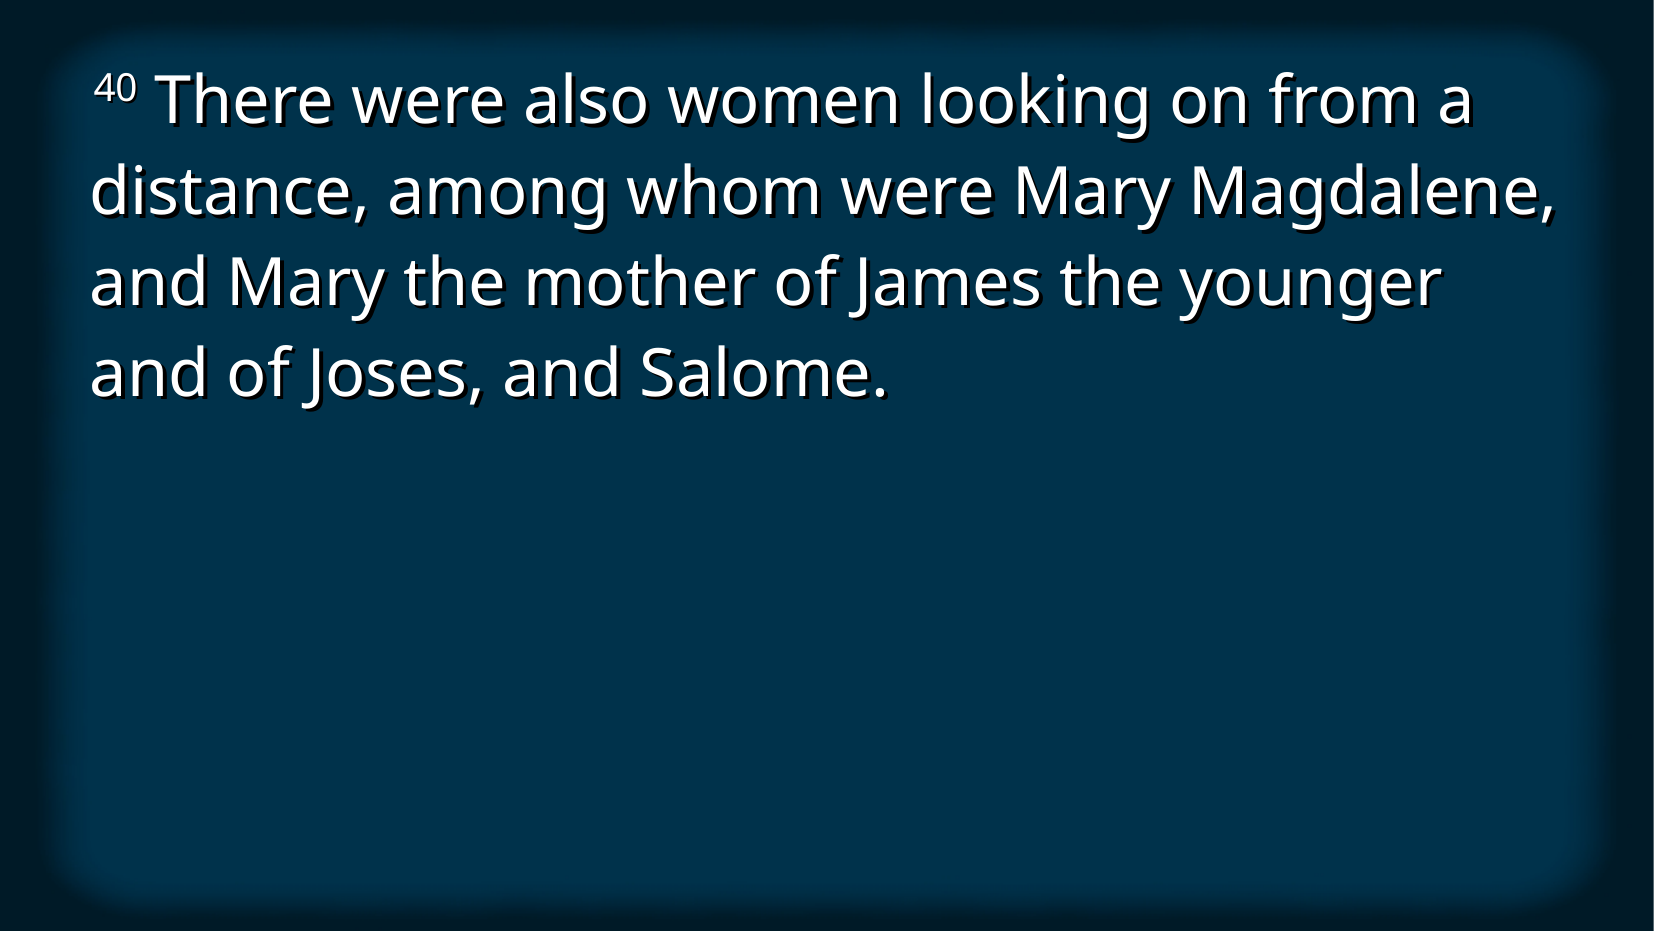

40 There were also women looking on from a distance, among whom were Mary Magdalene, and Mary the mother of James the younger and of Joses, and Salome.